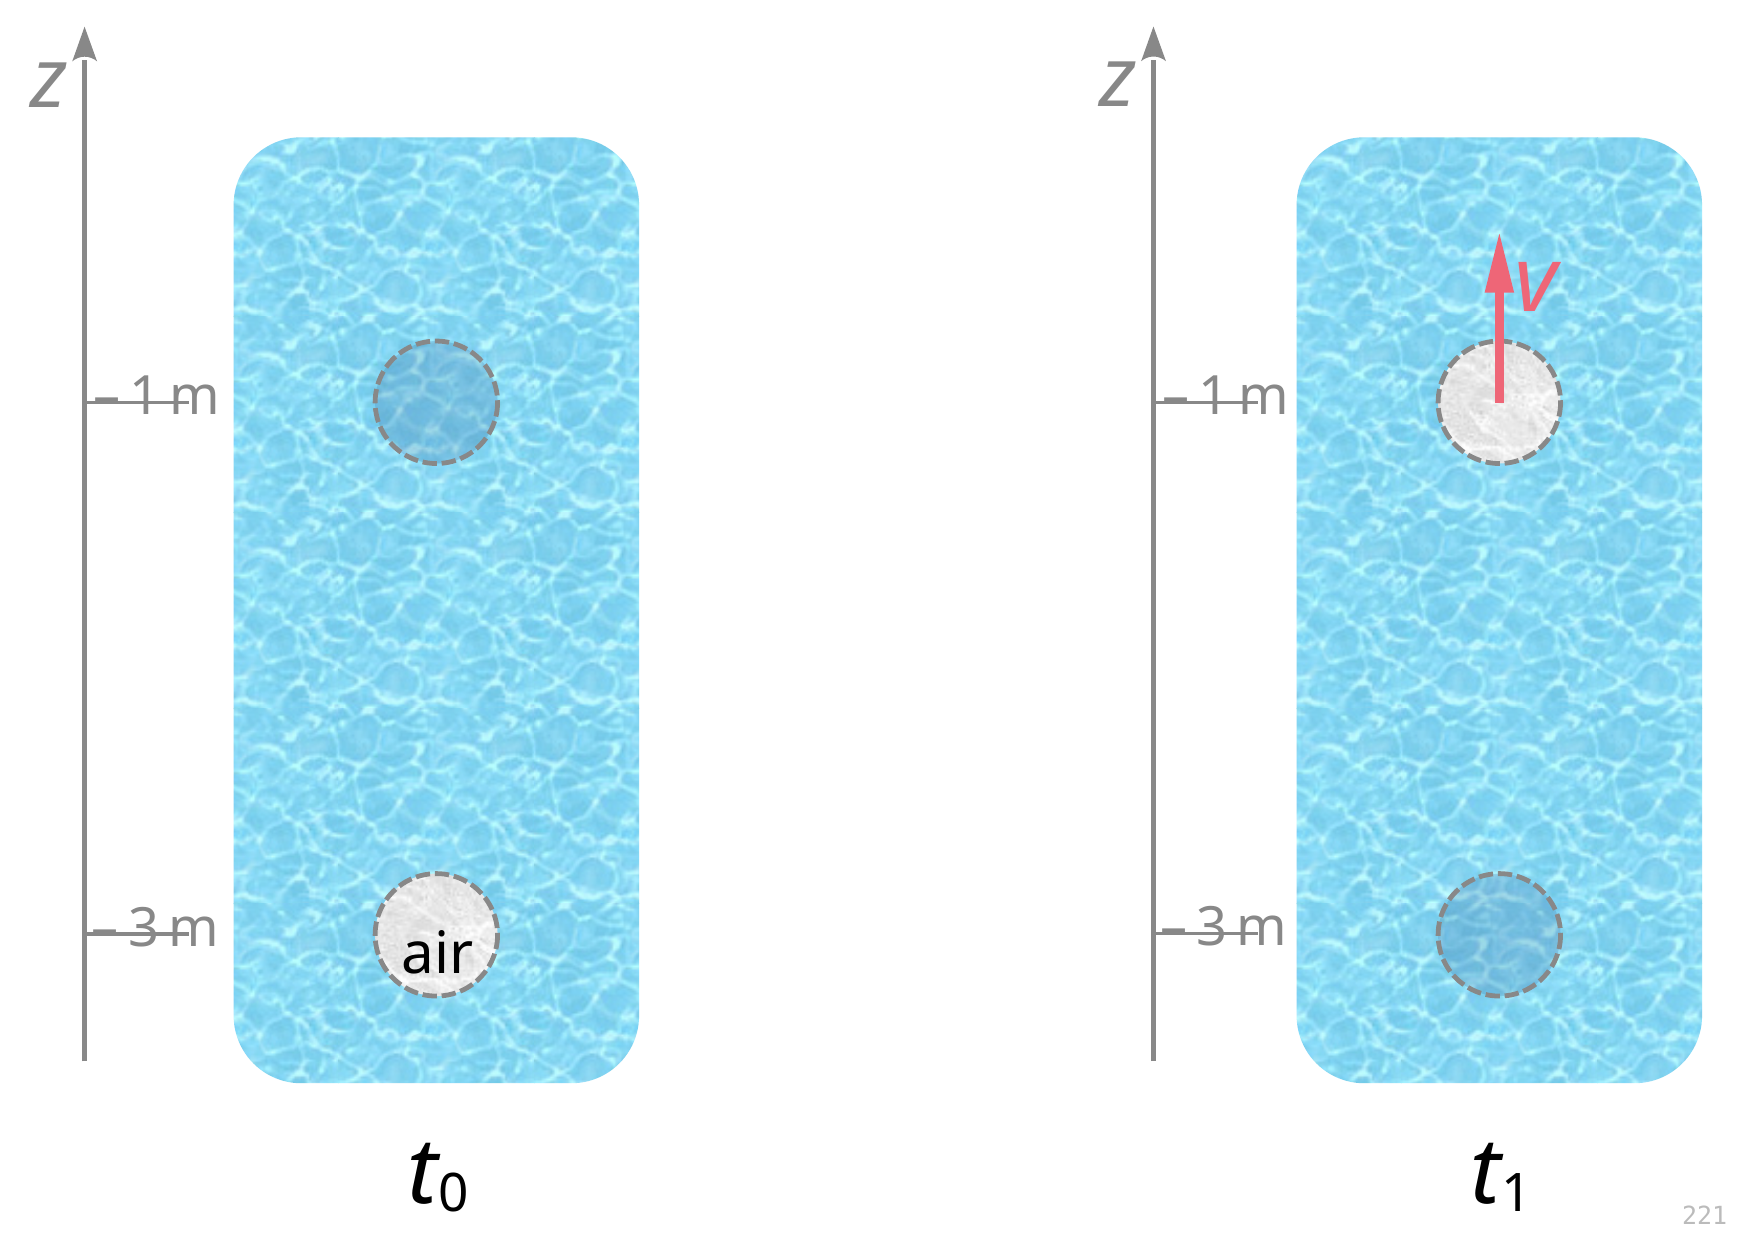

z
z
v
– 1 m
– 1 m
– 3 m
– 3 m
air
t0
t1